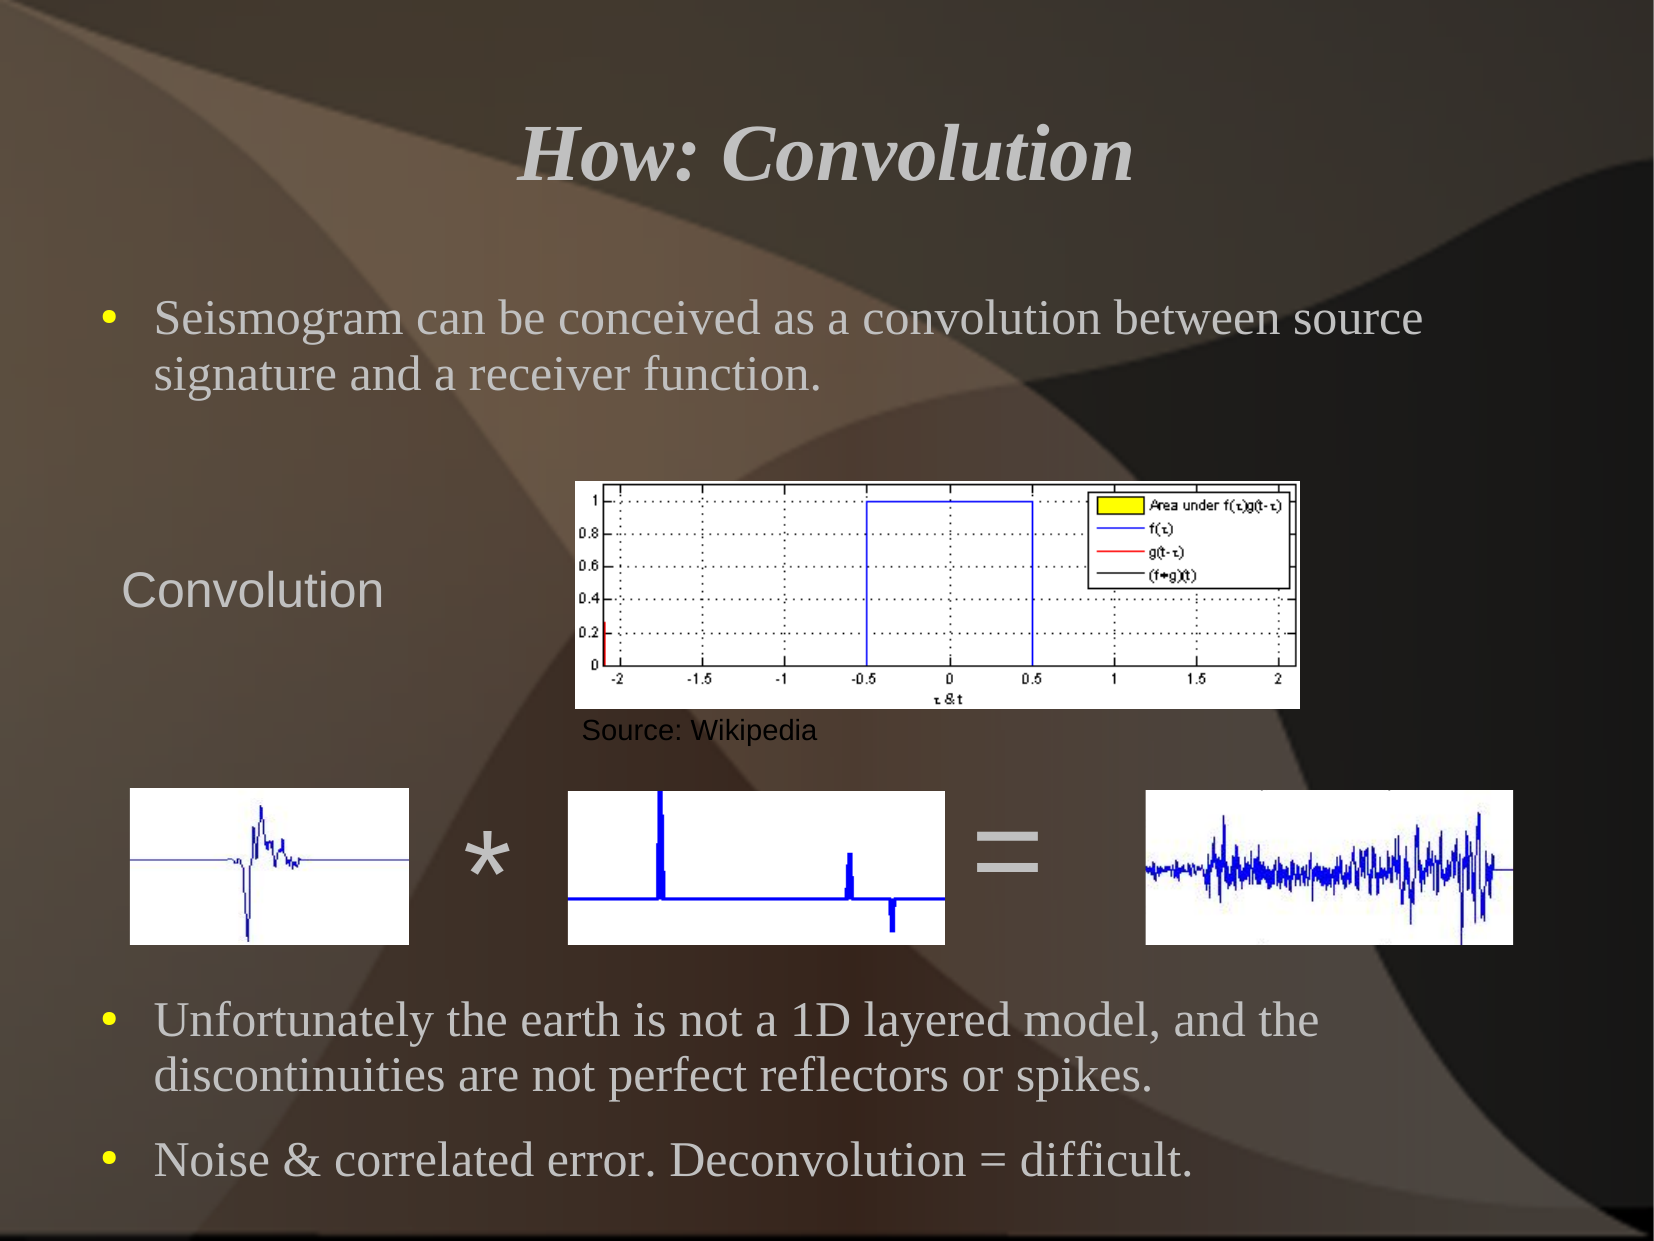

# How: Convolution
Seismogram can be conceived as a convolution between source signature and a receiver function.
Convolution
Source: Wikipedia
=
*
Unfortunately the earth is not a 1D layered model, and the discontinuities are not perfect reflectors or spikes.
Noise & correlated error. Deconvolution = difficult.